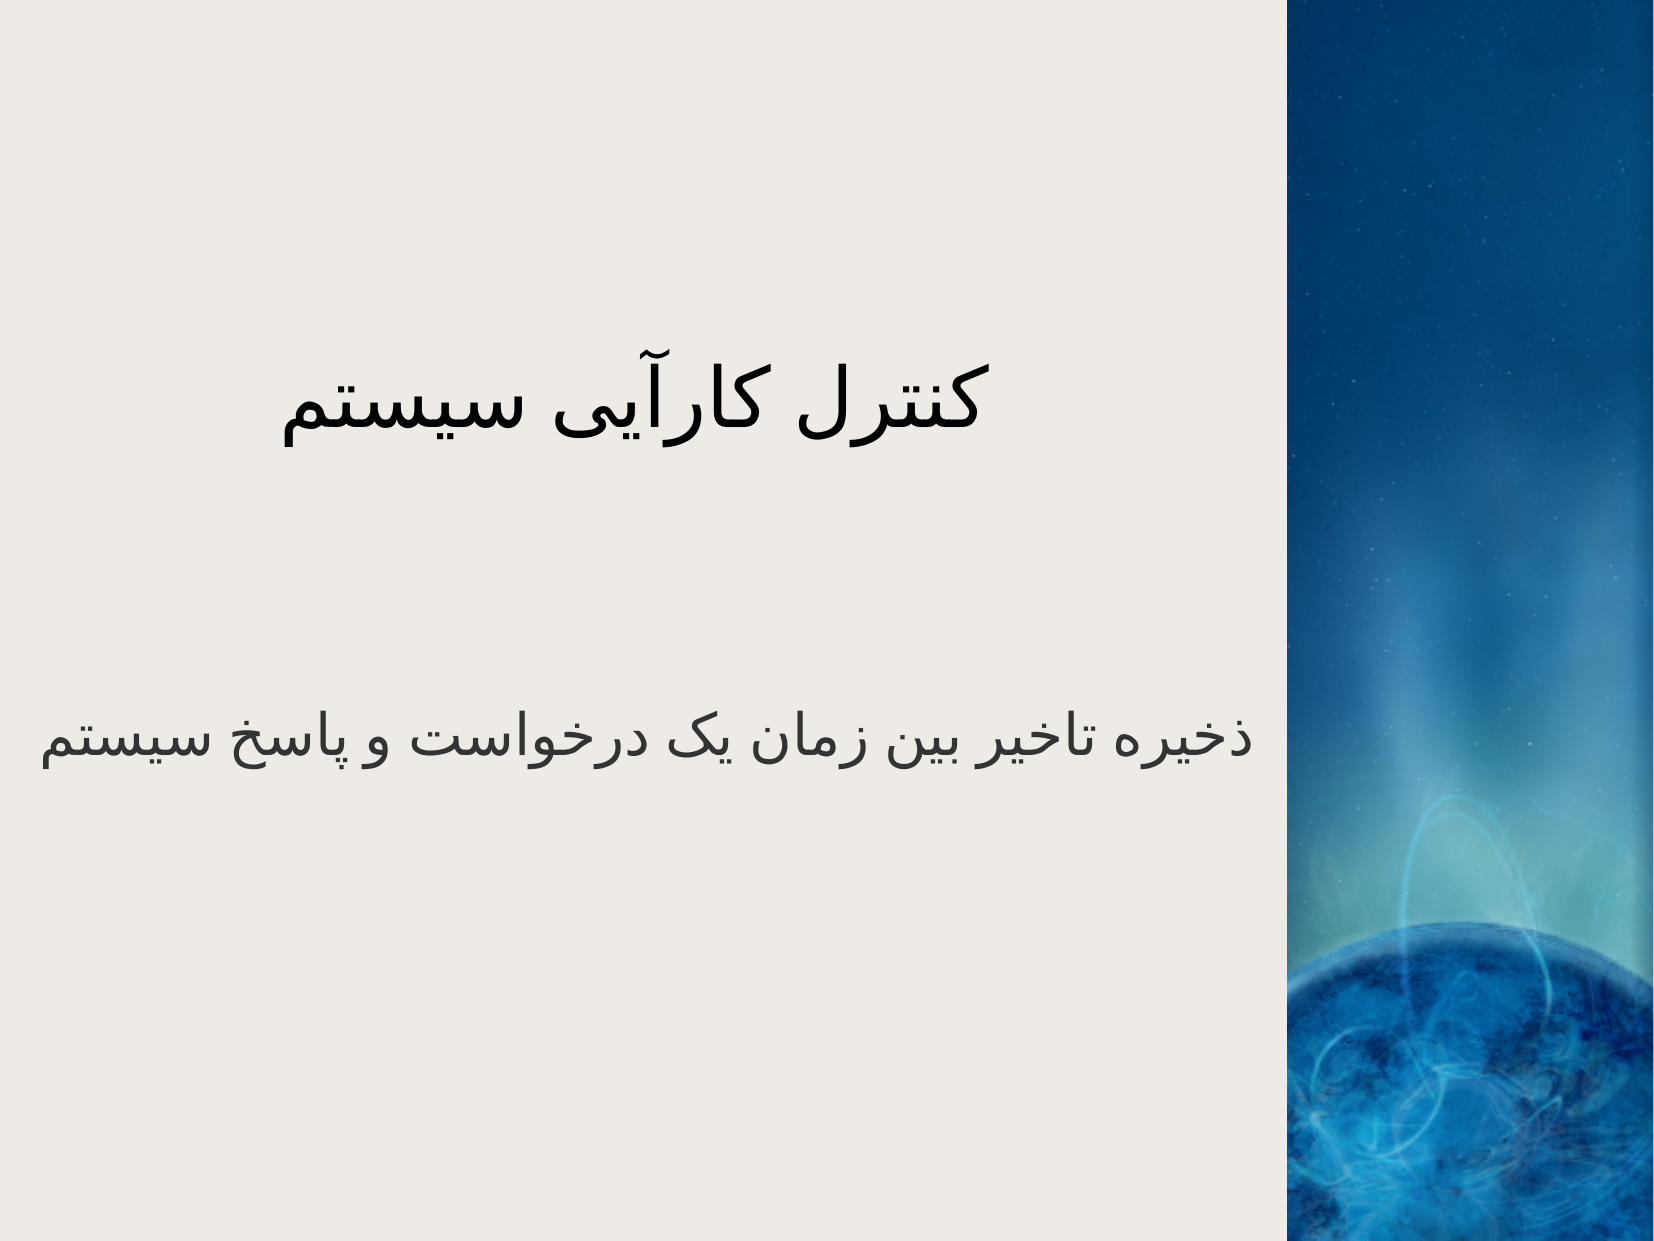

# Agenda
کنترل کارآیی سیستم
ذخیره تاخیر بین زمان یک درخواست و پاسخ سیستم